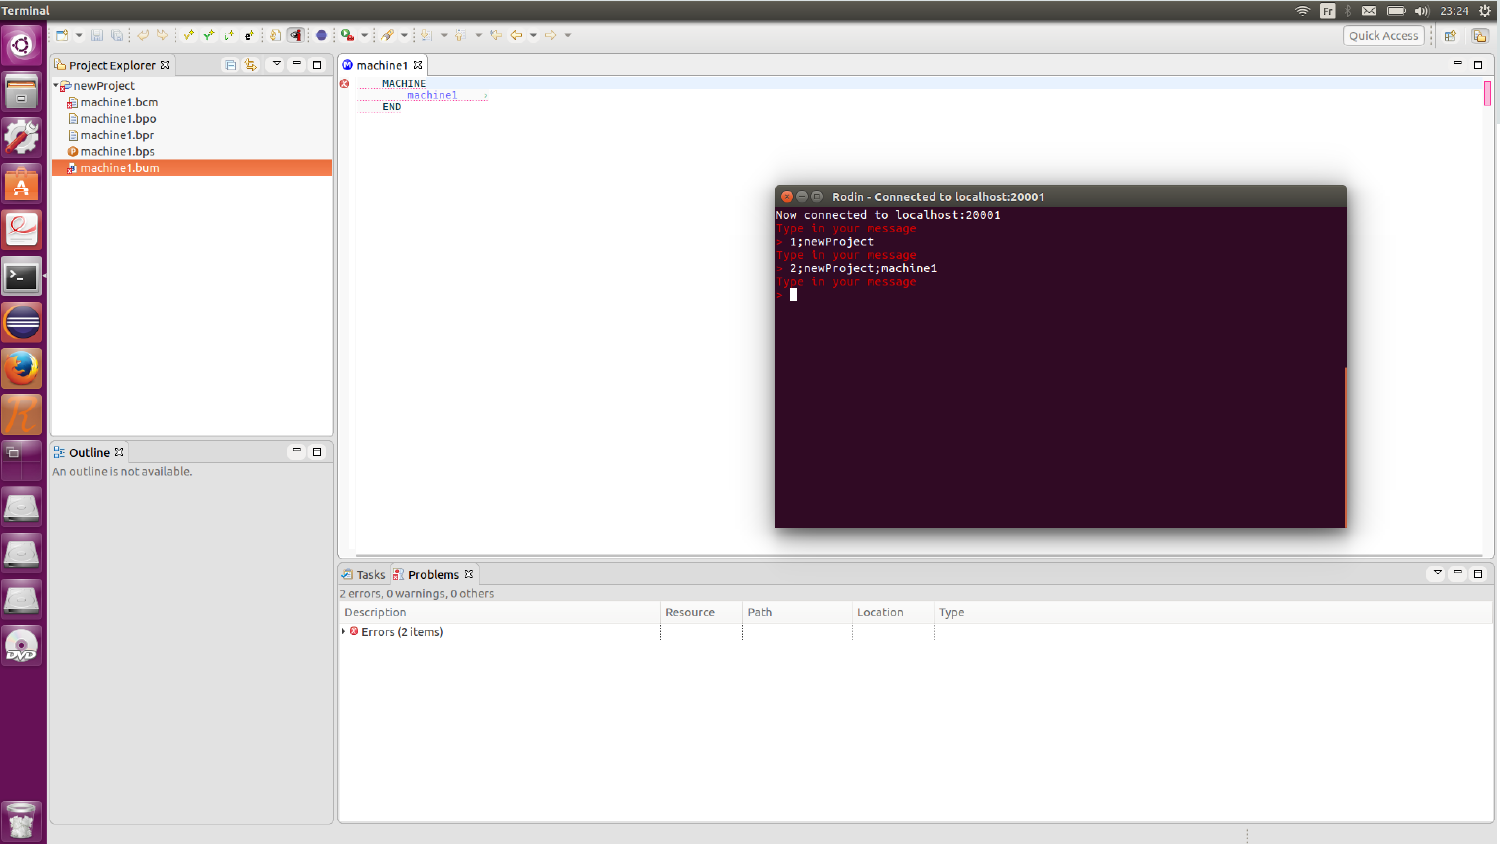

# CHAPITRE 3 : Conception du plugin
3.5 Communication avec un client léger